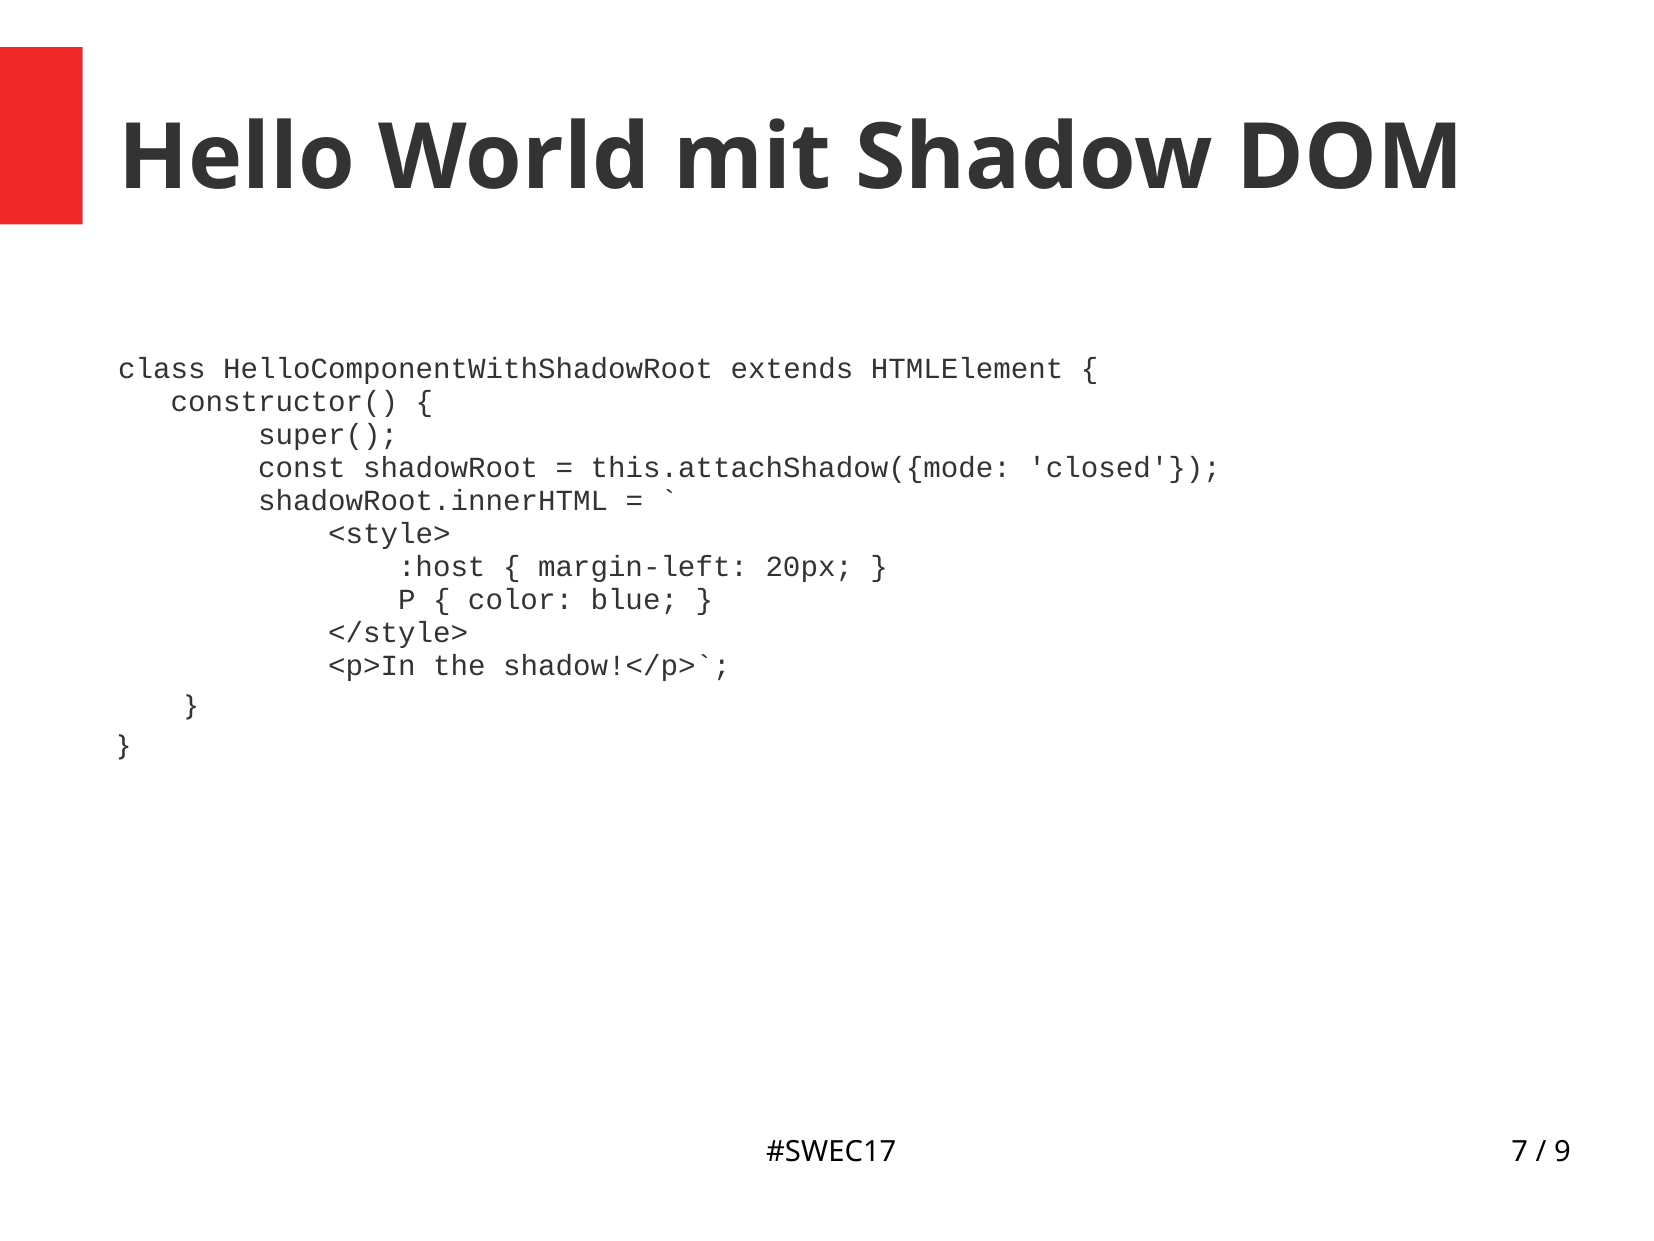

# Hello World mit Shadow DOM
class HelloComponentWithShadowRoot extends HTMLElement {
 constructor() {
 super();
 const shadowRoot = this.attachShadow({mode: 'closed'});
 shadowRoot.innerHTML = `
 <style>
 :host { margin-left: 20px; }
 P { color: blue; }
 </style>
 <p>In the shadow!</p>`;
 }
}
7